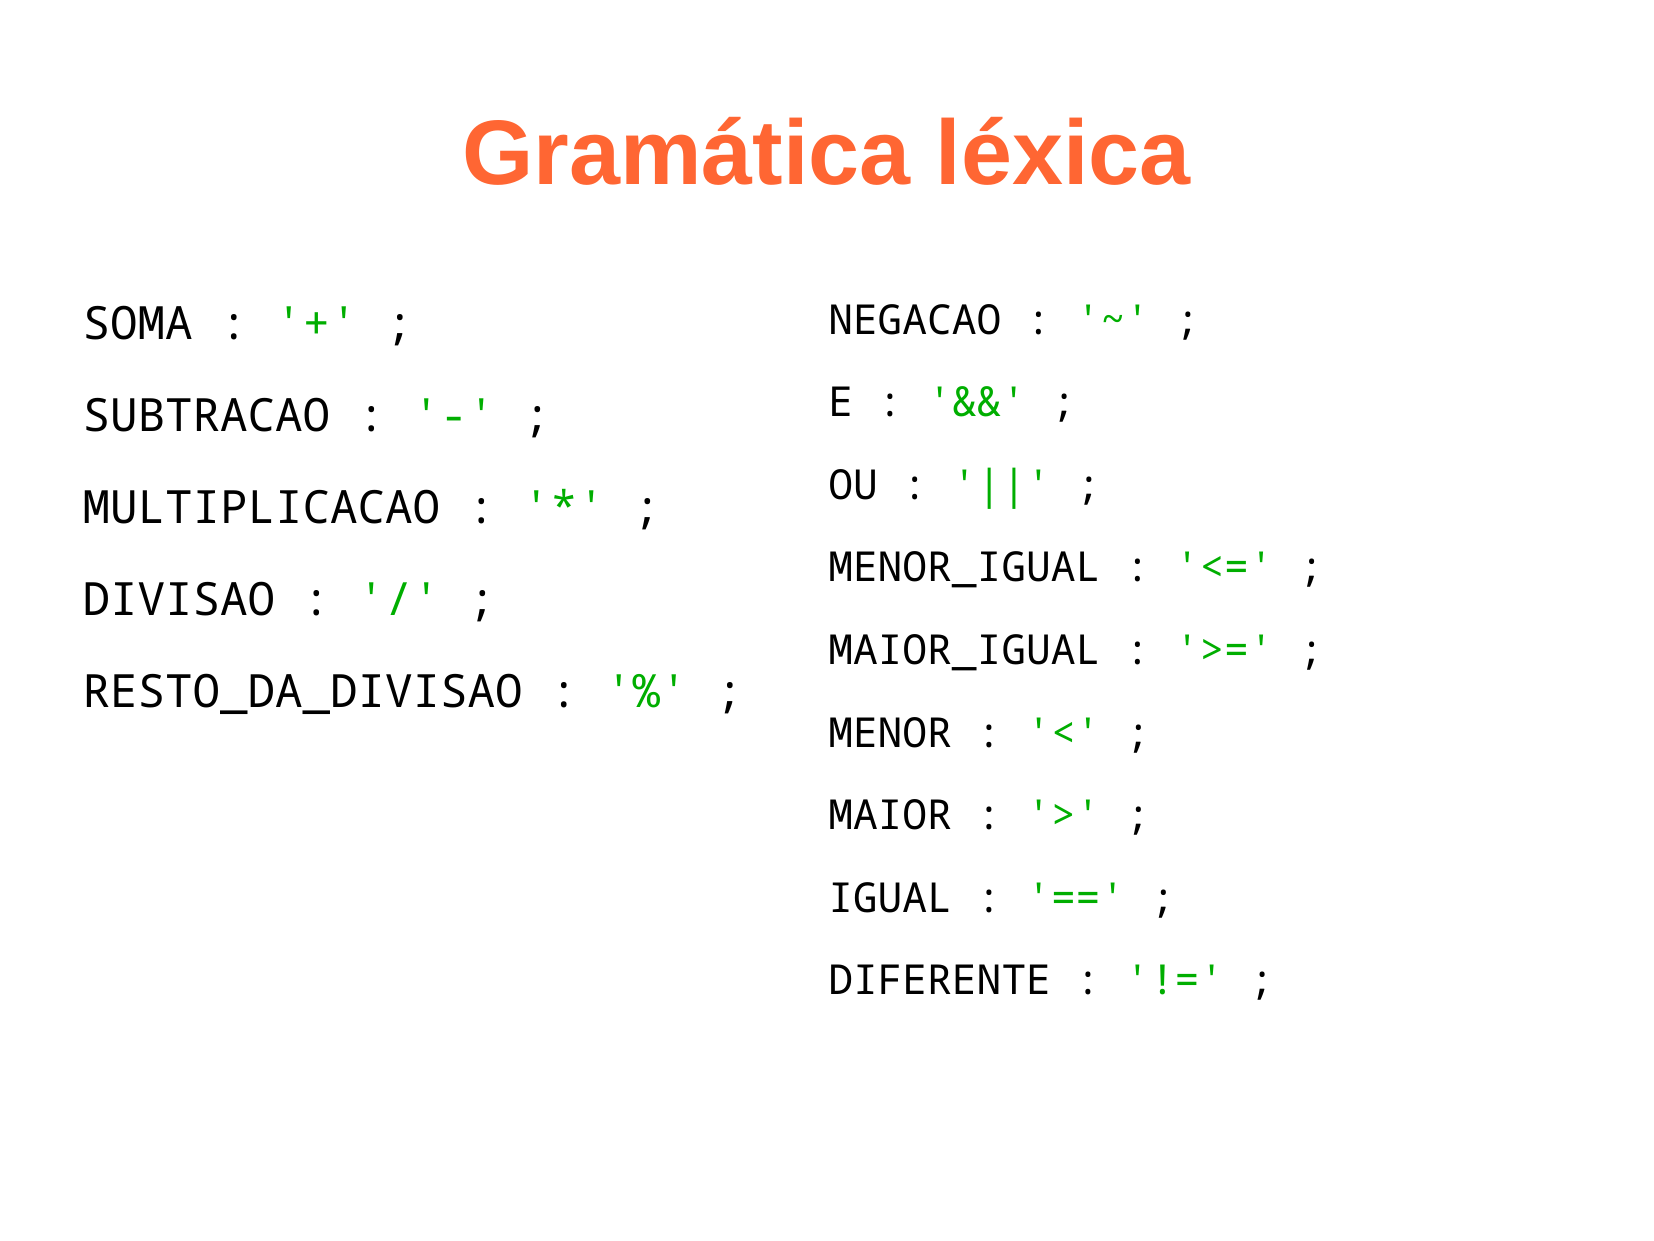

# Gramática léxica
SOMA : '+' ;
SUBTRACAO : '-' ;
MULTIPLICACAO : '*' ;
DIVISAO : '/' ;
RESTO_DA_DIVISAO : '%' ;
NEGACAO : '~' ;
E : '&&' ;
OU : '||' ;
MENOR_IGUAL : '<=' ;
MAIOR_IGUAL : '>=' ;
MENOR : '<' ;
MAIOR : '>' ;
IGUAL : '==' ;
DIFERENTE : '!=' ;